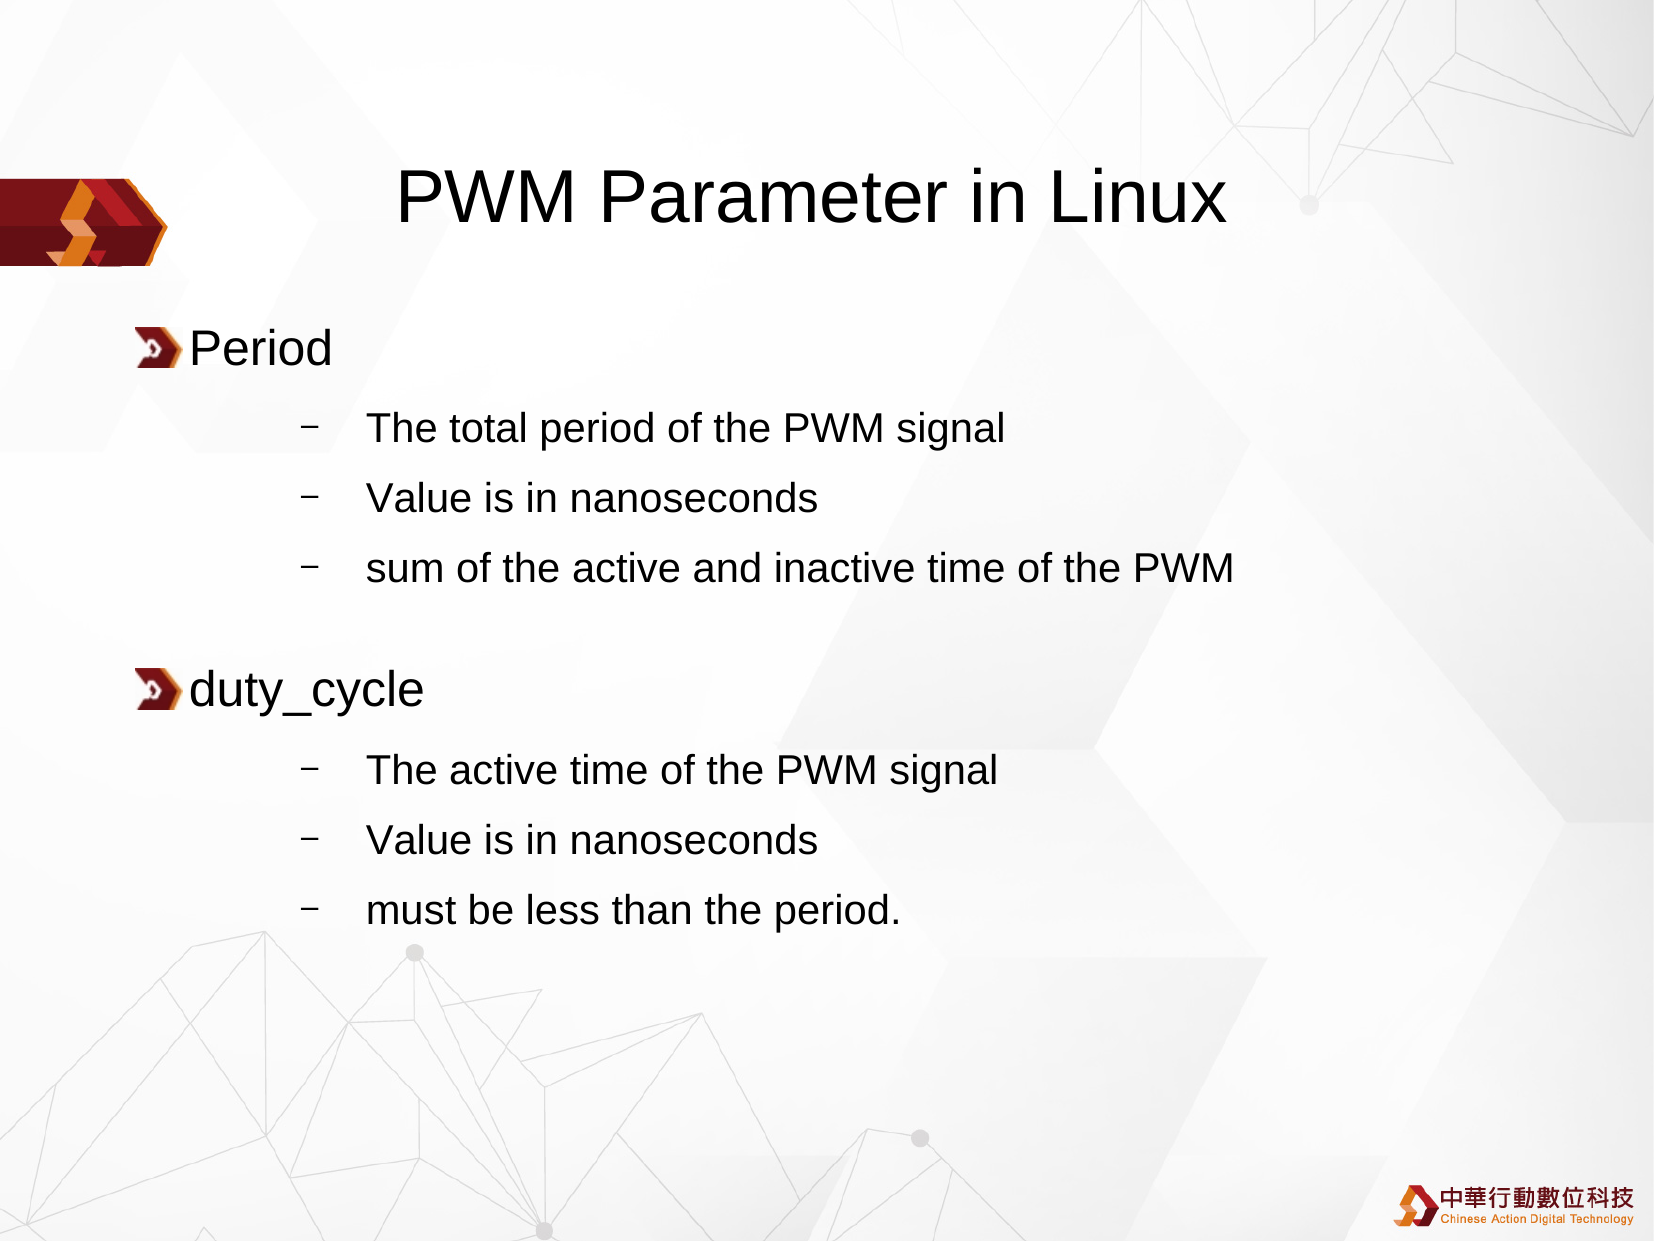

# PWM Parameter in Linux
Period
 The total period of the PWM signal
 Value is in nanoseconds
 sum of the active and inactive time of the PWM
duty_cycle
 The active time of the PWM signal
 Value is in nanoseconds
 must be less than the period.